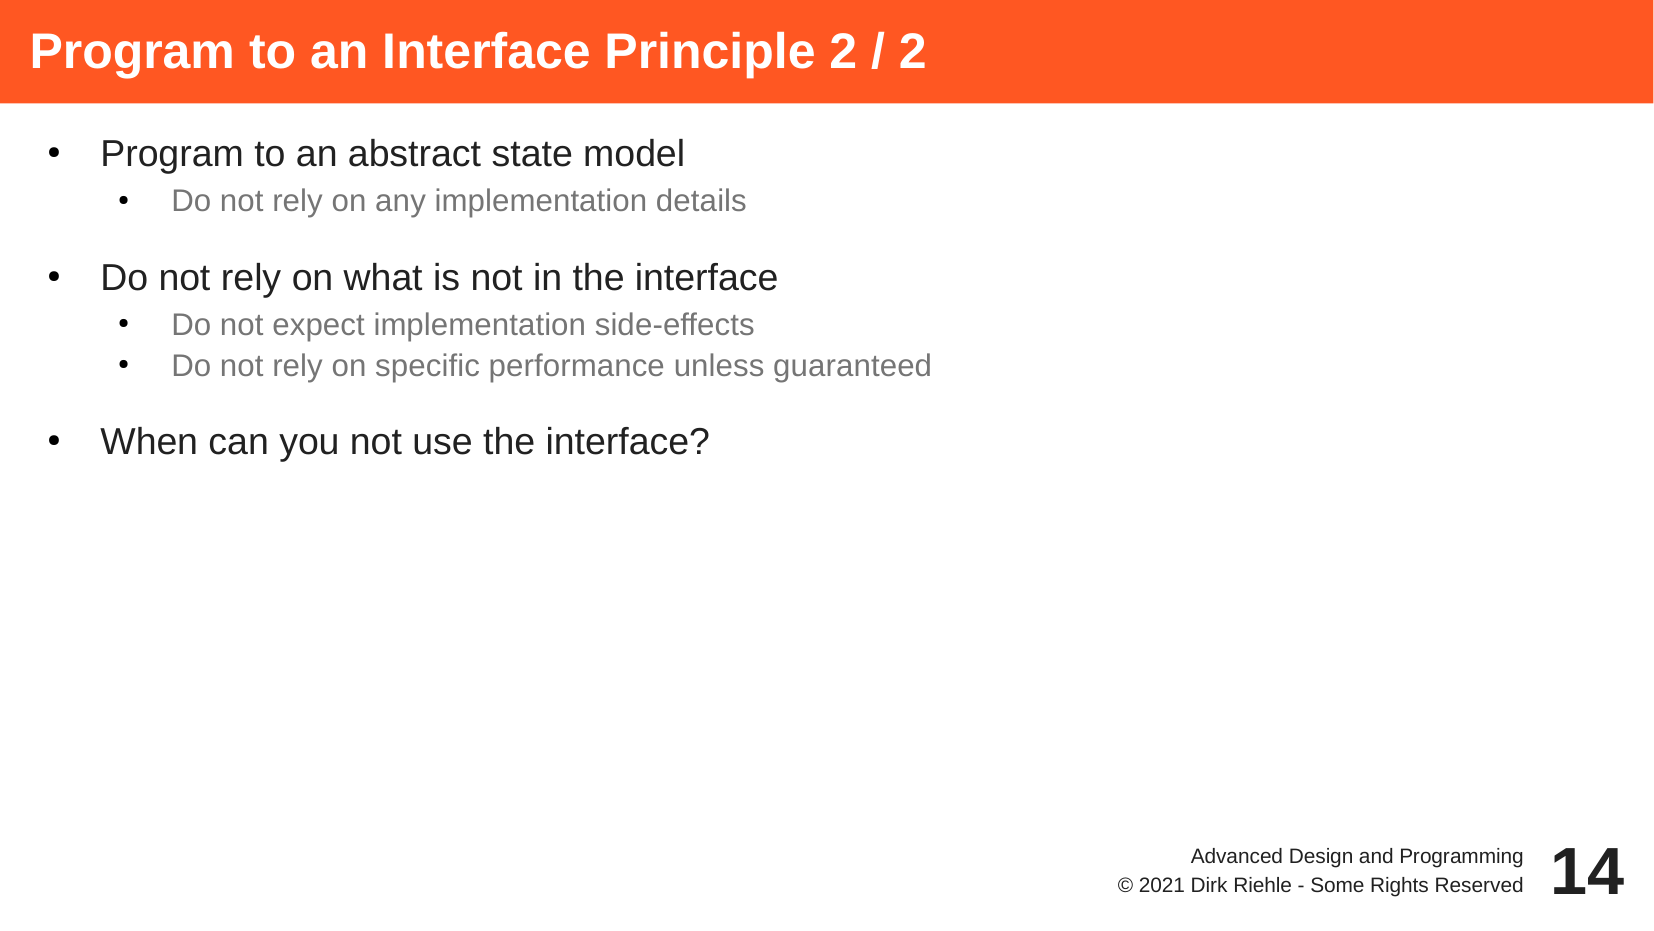

# Program to an Interface Principle 2 / 2
Program to an abstract state model
Do not rely on any implementation details
Do not rely on what is not in the interface
Do not expect implementation side-effects
Do not rely on specific performance unless guaranteed
When can you not use the interface?
Advanced Design and Programming
14
© 2021 Dirk Riehle - Some Rights Reserved